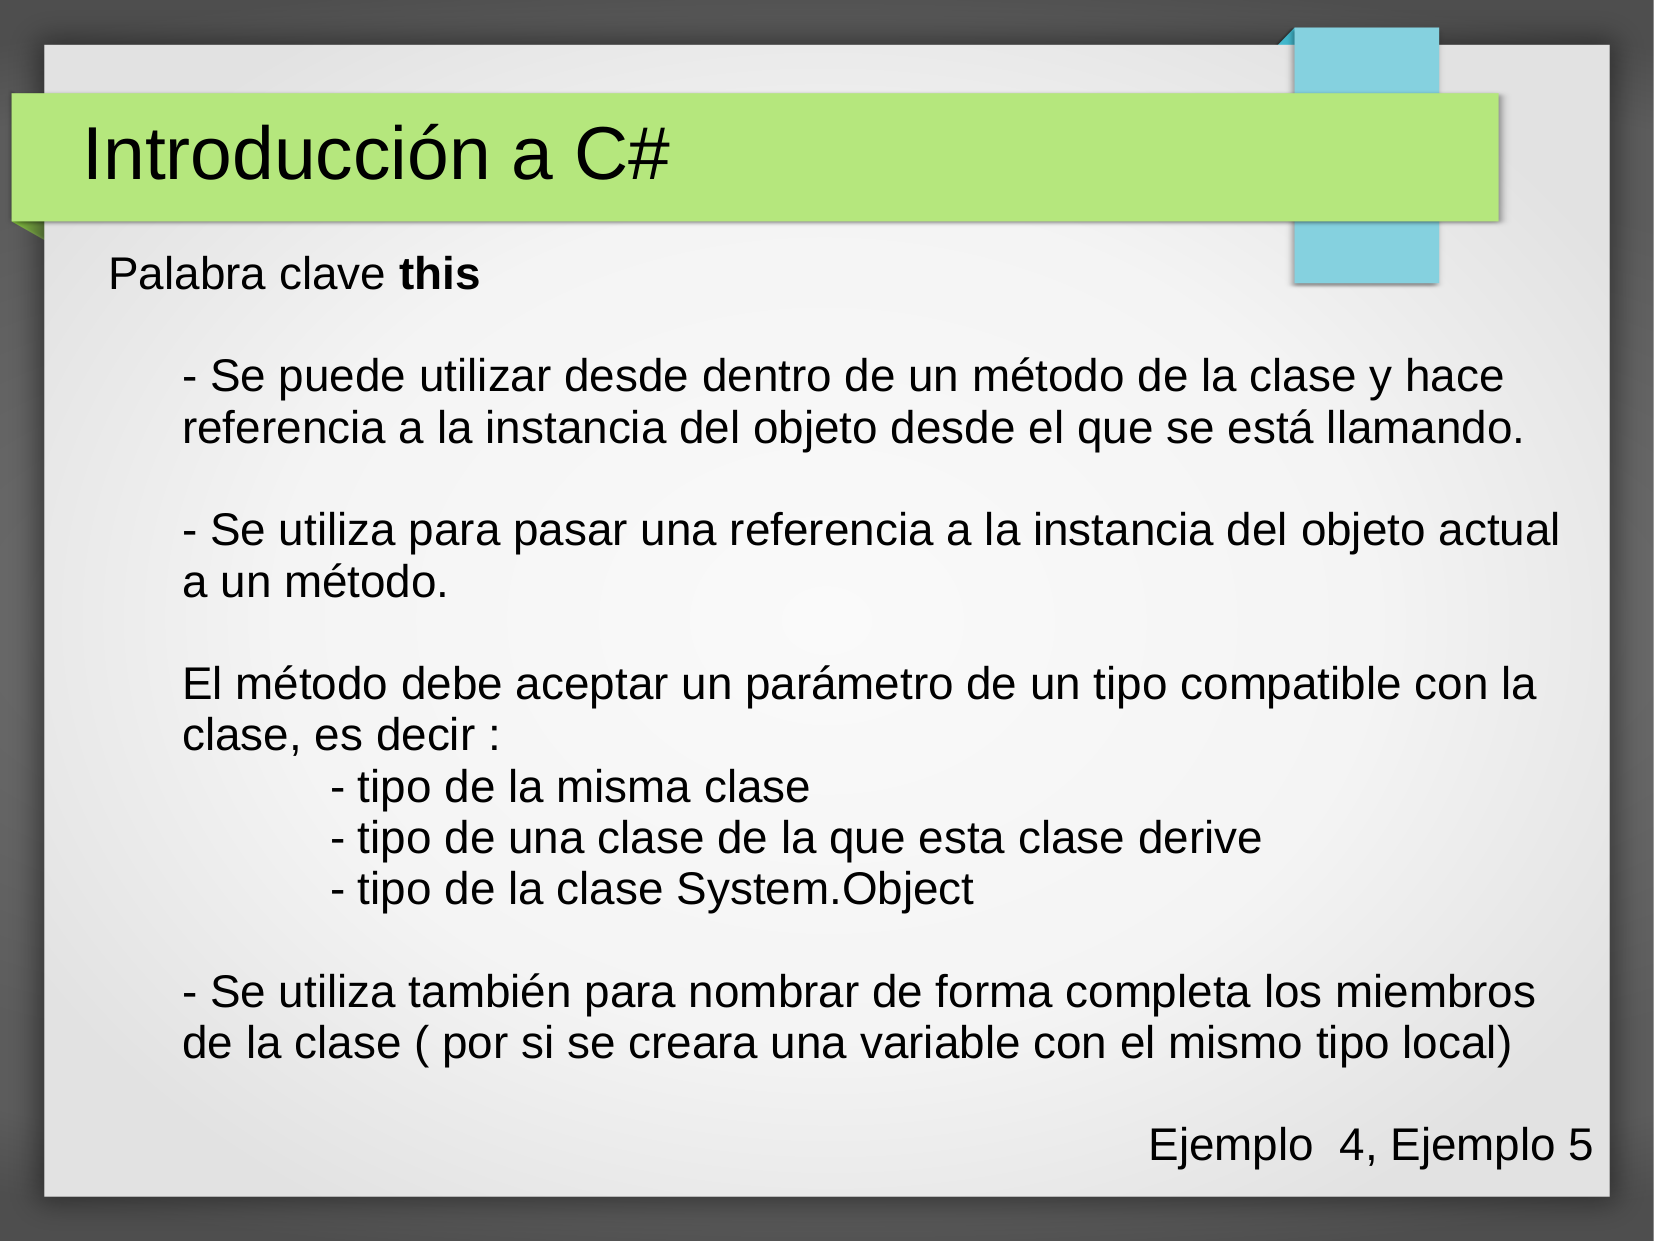

# Introducción a C#
Palabra clave this
	- Se puede utilizar desde dentro de un método de la clase y hace 		referencia a la instancia del objeto desde el que se está llamando.
	- Se utiliza para pasar una referencia a la instancia del objeto actual 		a un método.
	El método debe aceptar un parámetro de un tipo compatible con la 		clase, es decir :
			- tipo de la misma clase
			- tipo de una clase de la que esta clase derive
			- tipo de la clase System.Object
	- Se utiliza también para nombrar de forma completa los miembros 		de la clase ( por si se creara una variable con el mismo tipo local)
Ejemplo 4, Ejemplo 5